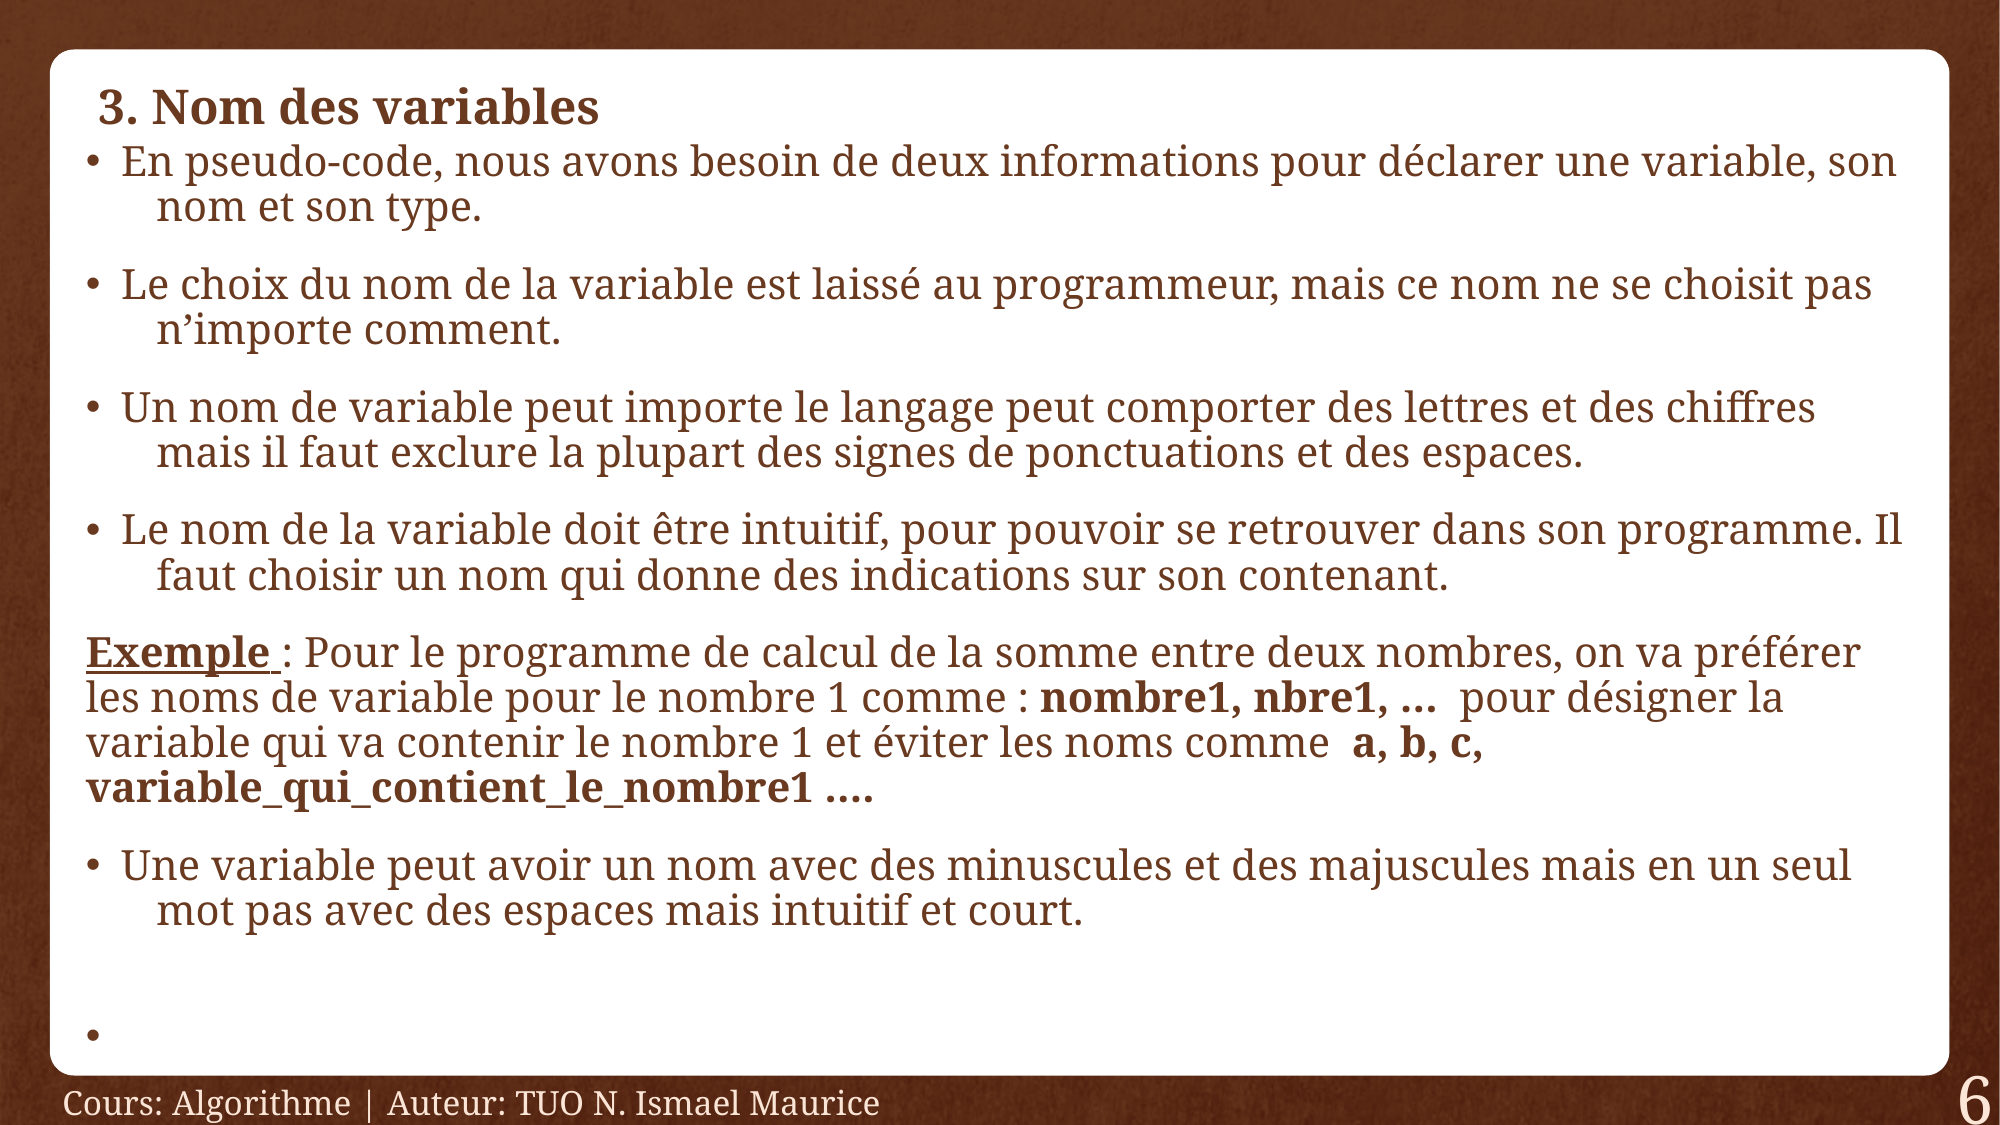

# 3. Nom des variables
En pseudo-code, nous avons besoin de deux informations pour déclarer une variable, son nom et son type.
Le choix du nom de la variable est laissé au programmeur, mais ce nom ne se choisit pas n’importe comment.
Un nom de variable peut importe le langage peut comporter des lettres et des chiffres mais il faut exclure la plupart des signes de ponctuations et des espaces.
Le nom de la variable doit être intuitif, pour pouvoir se retrouver dans son programme. Il faut choisir un nom qui donne des indications sur son contenant.
Exemple : Pour le programme de calcul de la somme entre deux nombres, on va préférer les noms de variable pour le nombre 1 comme : nombre1, nbre1, … pour désigner la variable qui va contenir le nombre 1 et éviter les noms comme a, b, c, variable_qui_contient_le_nombre1 ….
Une variable peut avoir un nom avec des minuscules et des majuscules mais en un seul mot pas avec des espaces mais intuitif et court.
Cours: Algorithme | Auteur: TUO N. Ismael Maurice